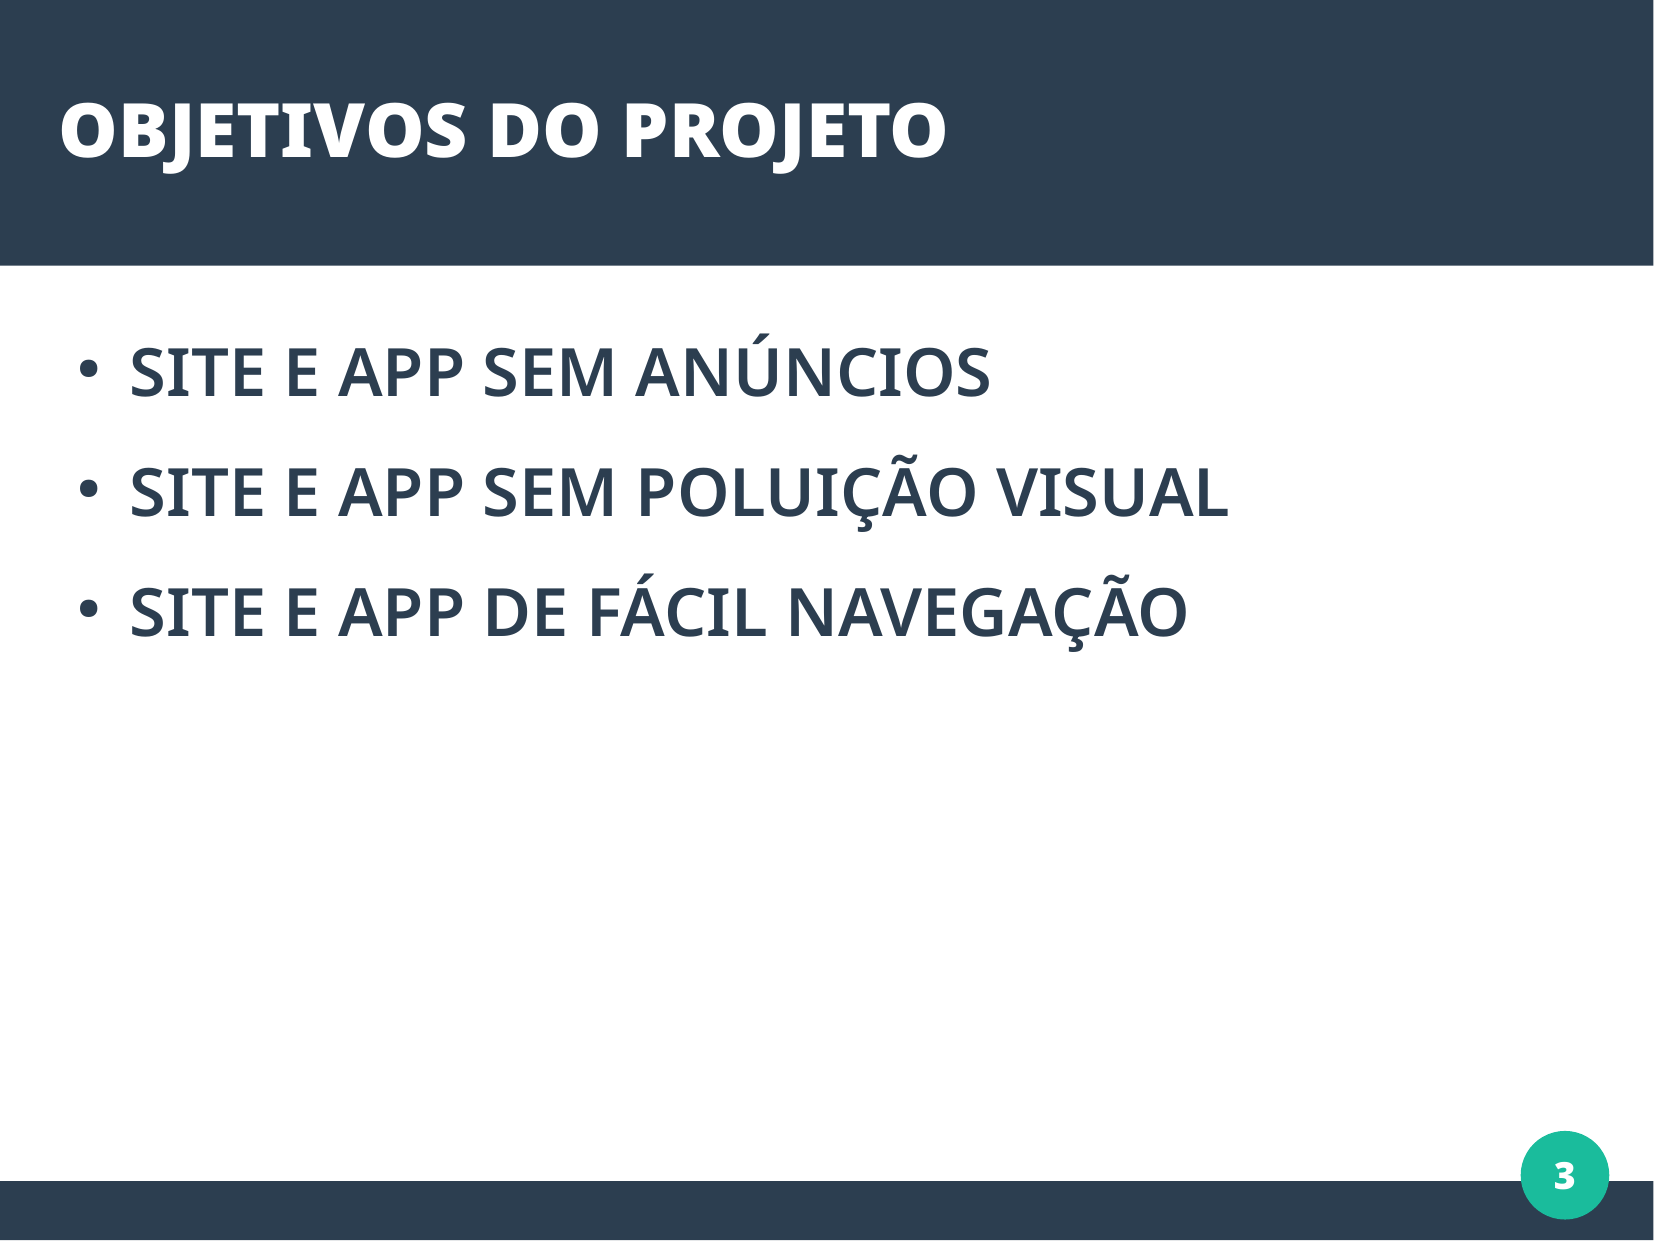

# OBJETIVOS DO PROJETO
SITE E APP SEM ANÚNCIOS
SITE E APP SEM POLUIÇÃO VISUAL
SITE E APP DE FÁCIL NAVEGAÇÃO
3